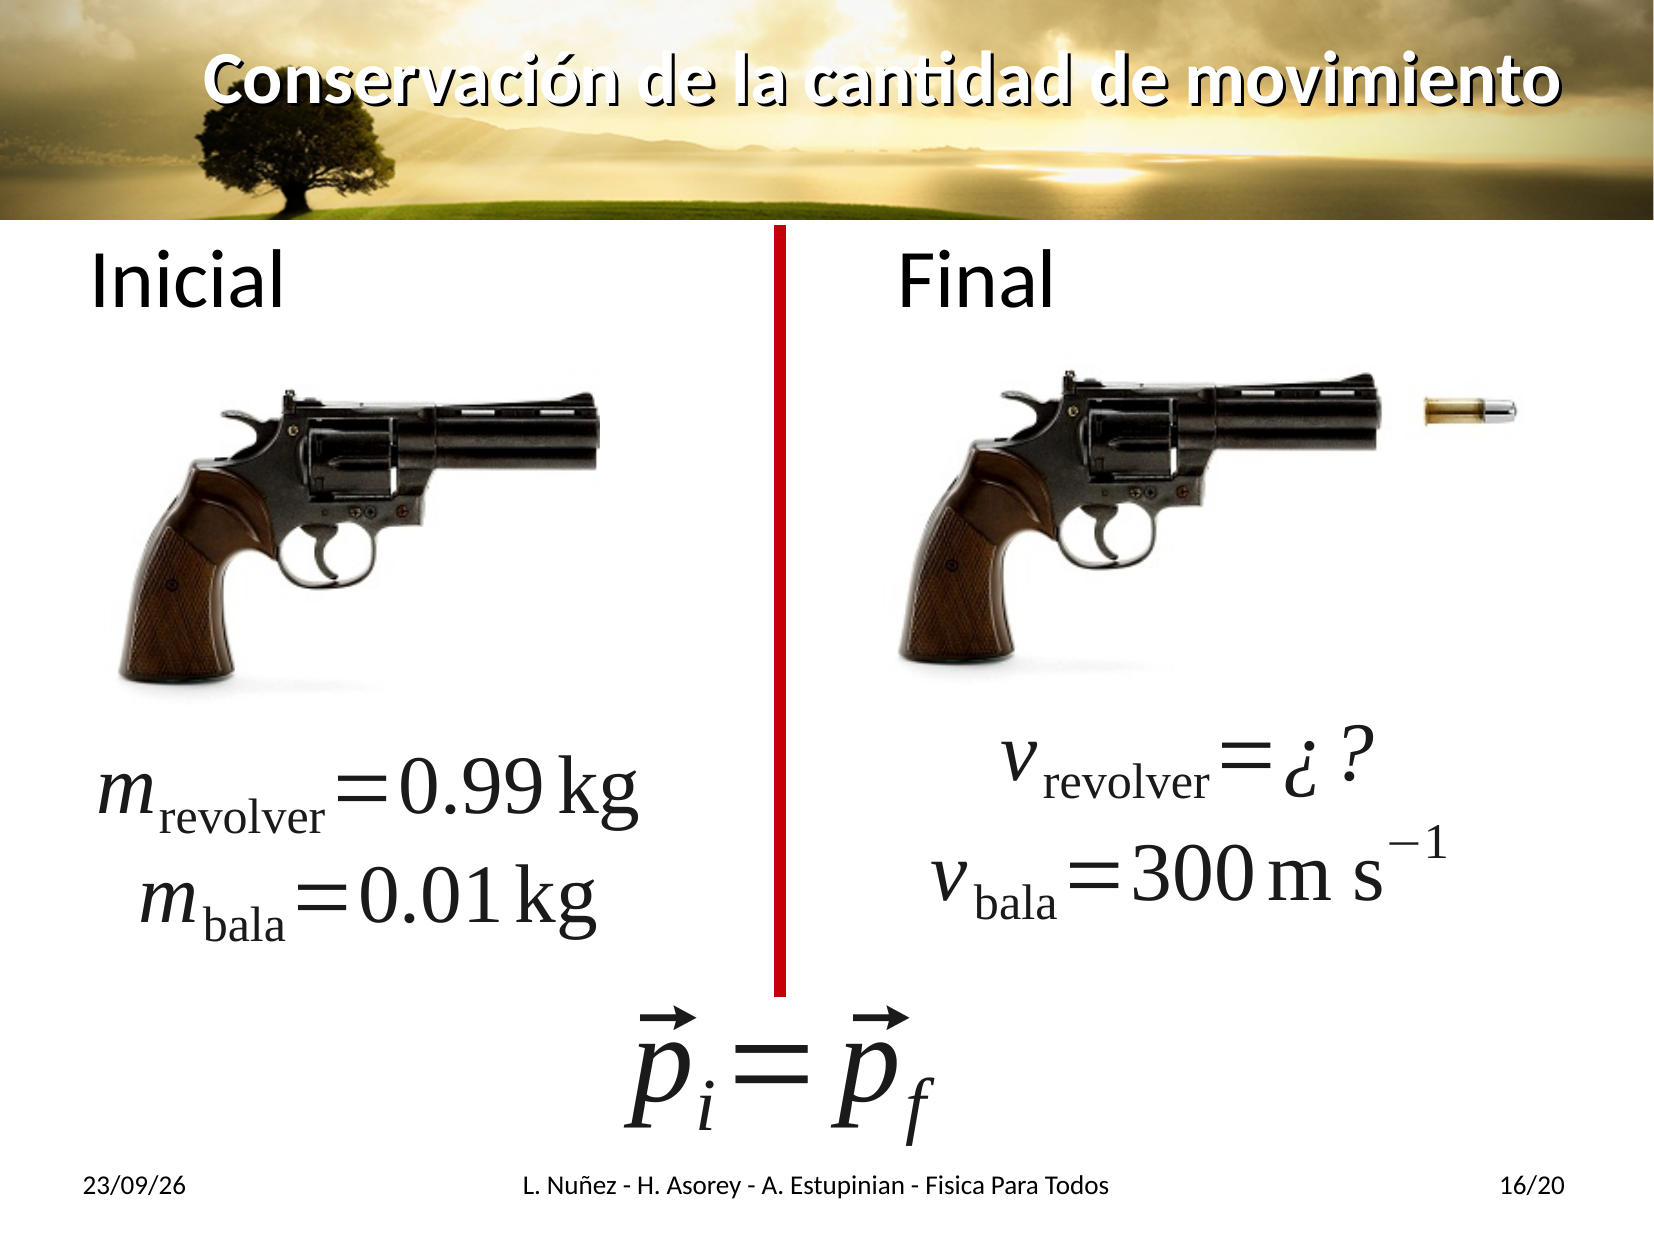

# Conservación de la cantidad de movimiento
Inicial
Final
L. Nuñez - H. Asorey - A. Estupinian - Fisica Para Todos
16